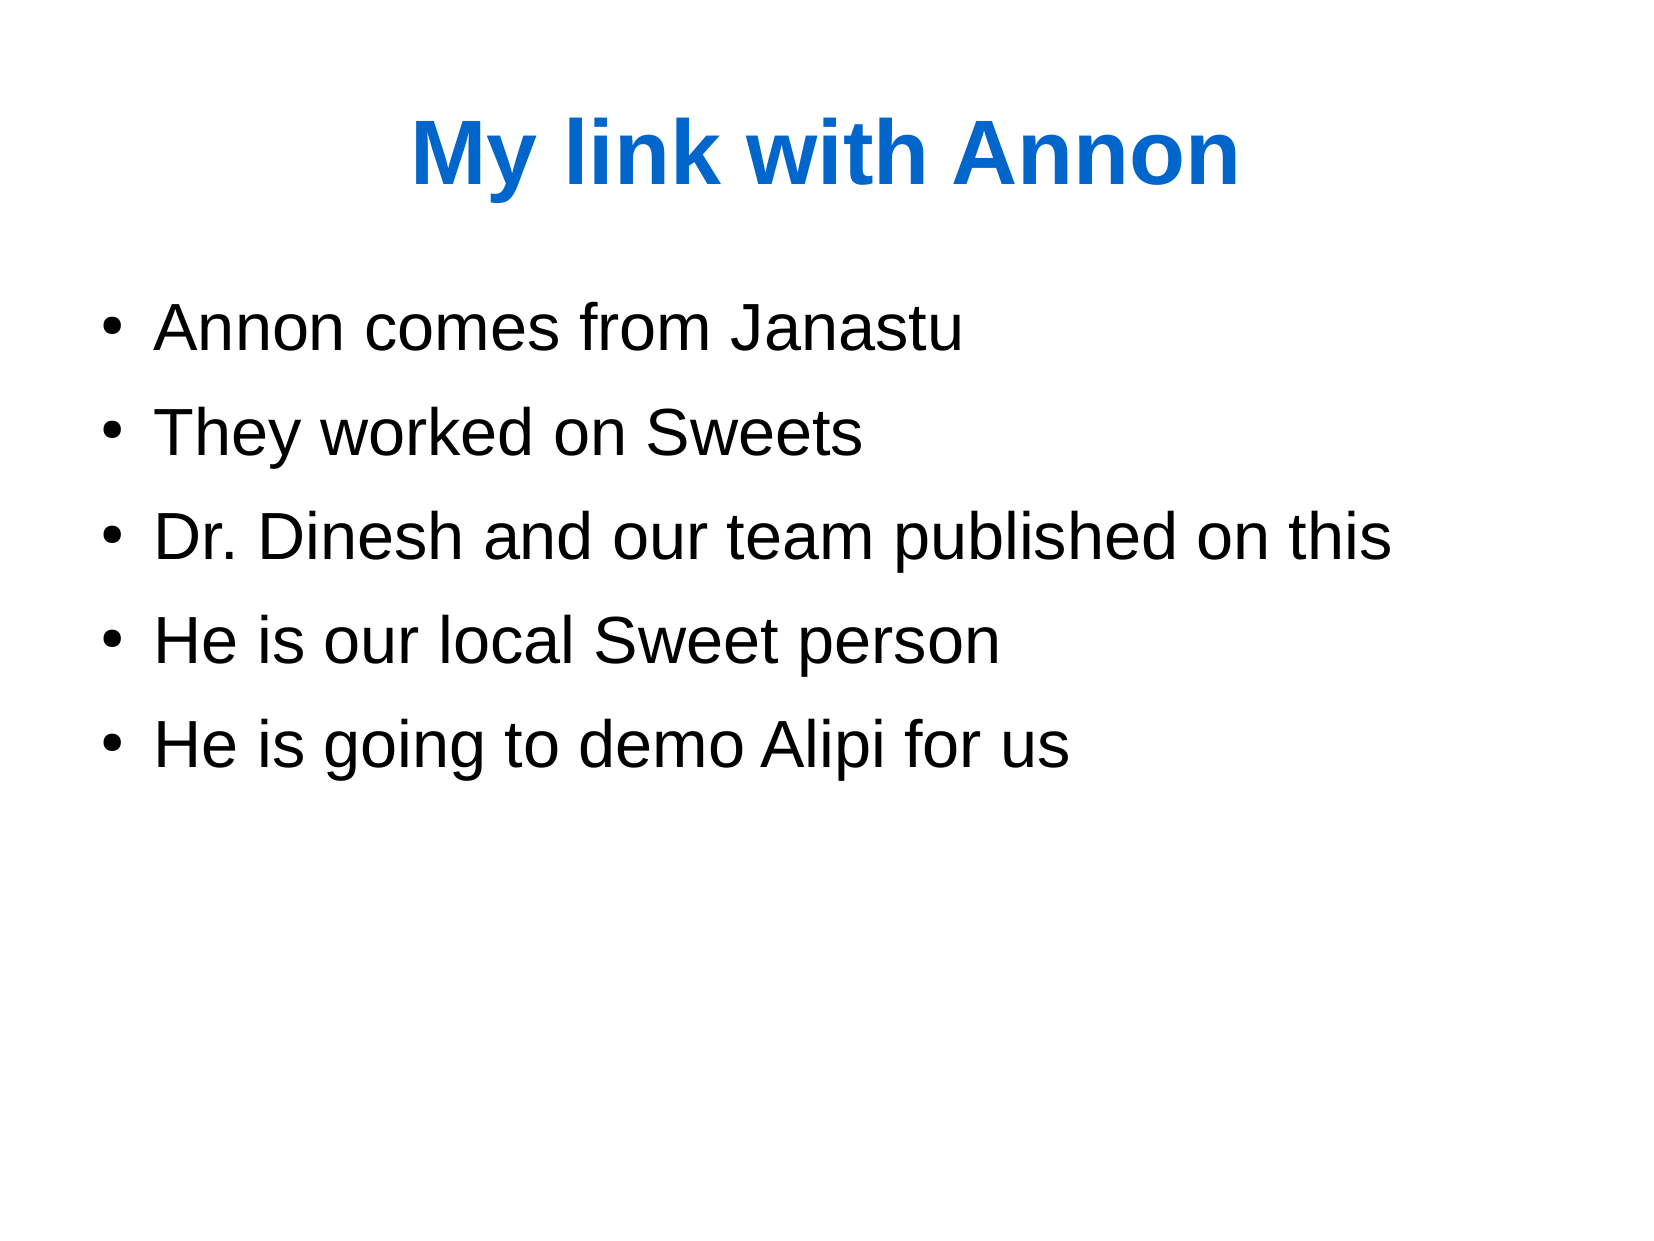

# My link with Annon
Annon comes from Janastu
They worked on Sweets
Dr. Dinesh and our team published on this
He is our local Sweet person
He is going to demo Alipi for us